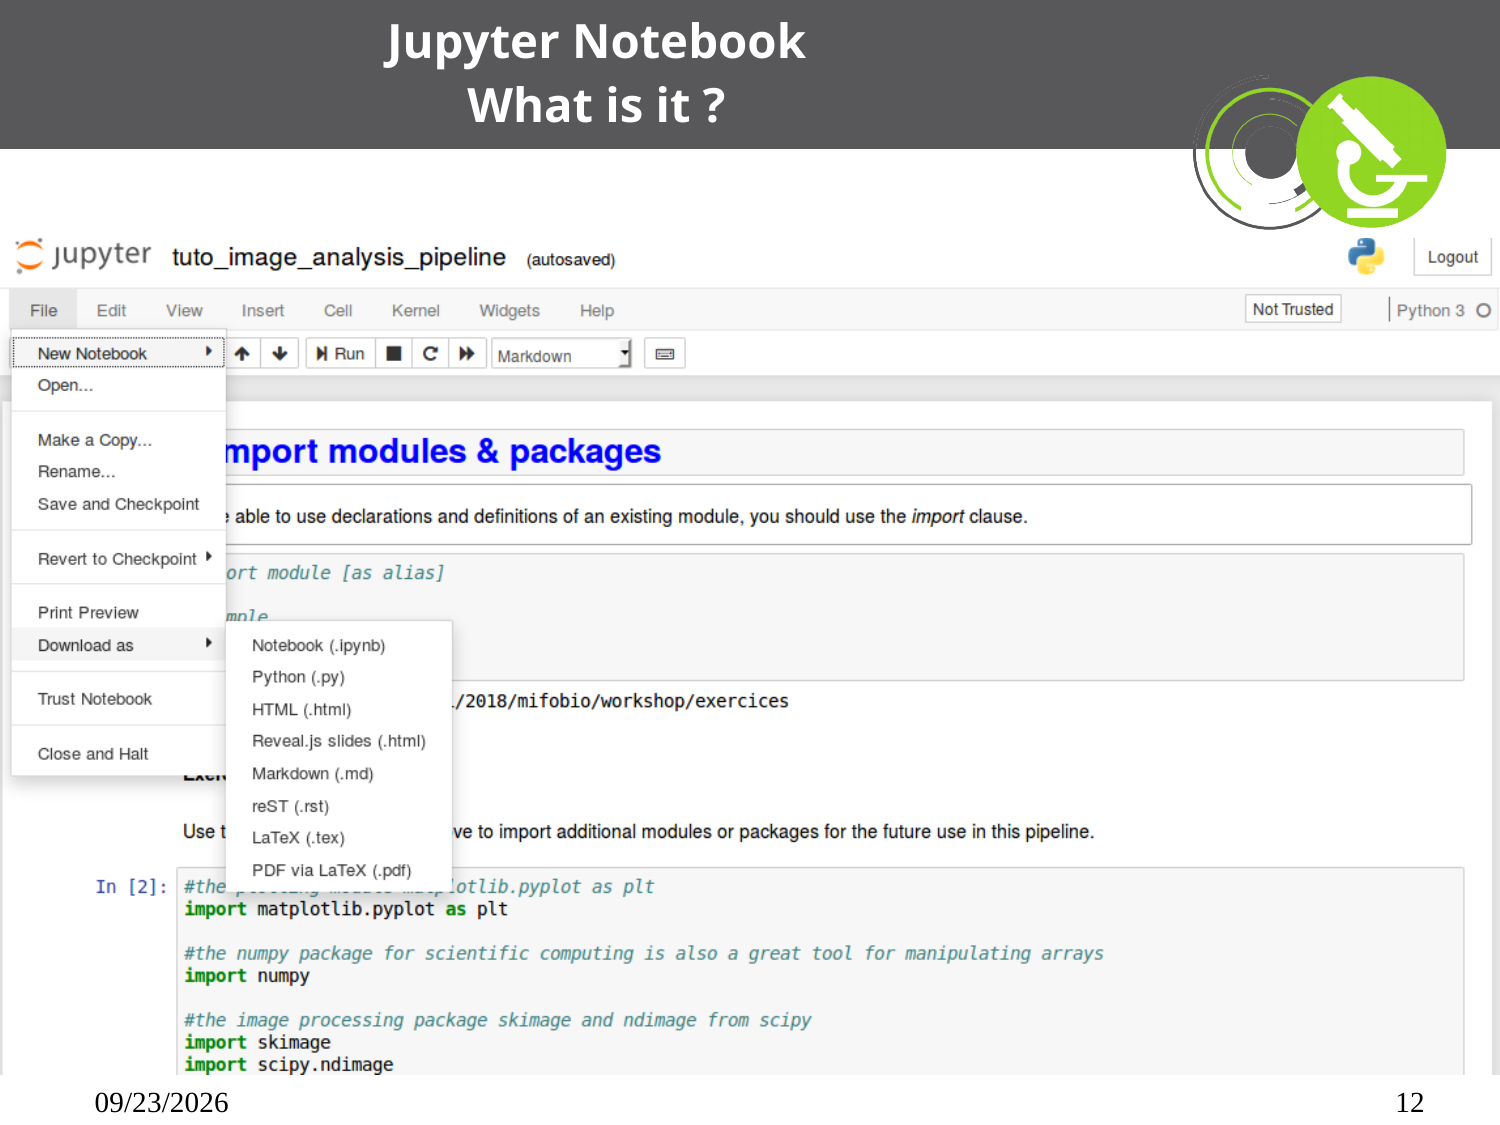

# Jupyter Notebook What is it ?
12